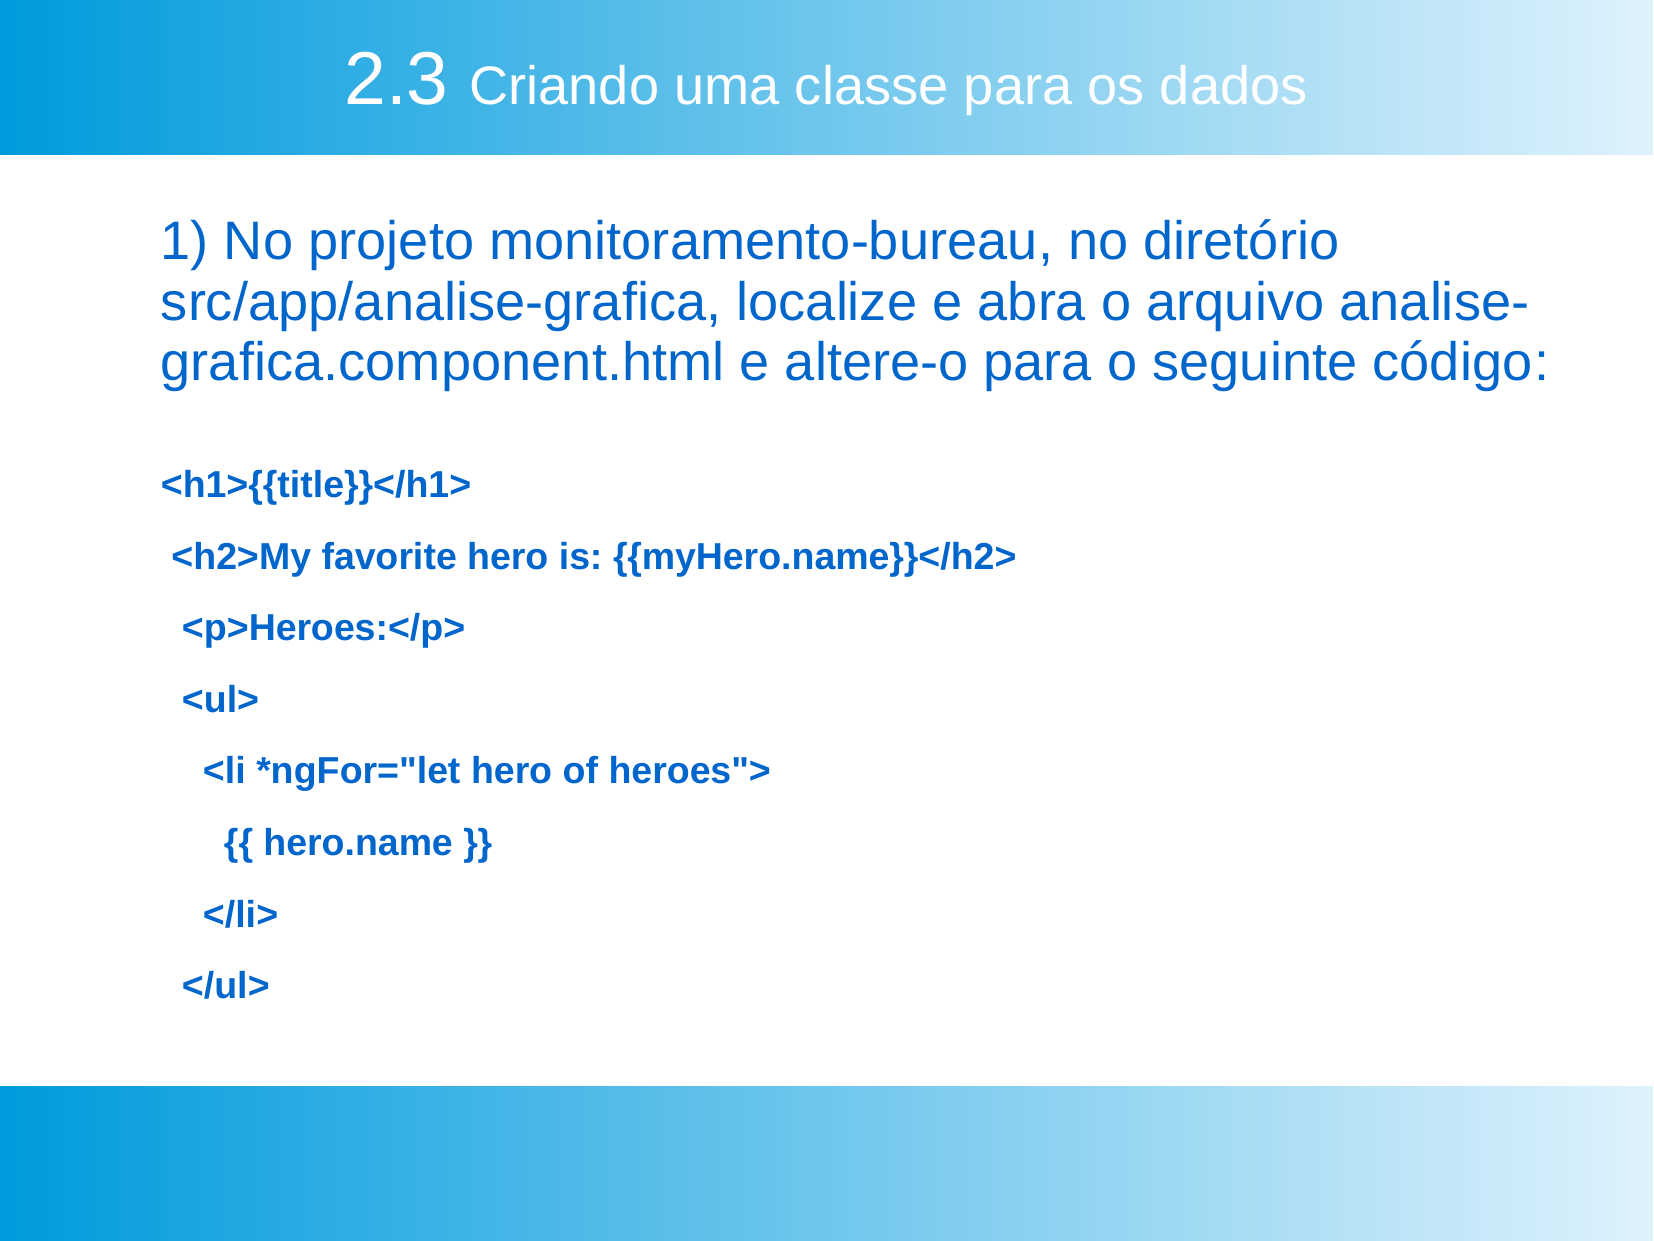

# 2.3 Criando uma classe para os dados
1) No projeto monitoramento-bureau, no diretório src/app/analise-grafica, localize e abra o arquivo analise-grafica.component.html e altere-o para o seguinte código:
<h1>{{title}}</h1>
 <h2>My favorite hero is: {{myHero.name}}</h2>
 <p>Heroes:</p>
 <ul>
 <li *ngFor="let hero of heroes">
 {{ hero.name }}
 </li>
 </ul>